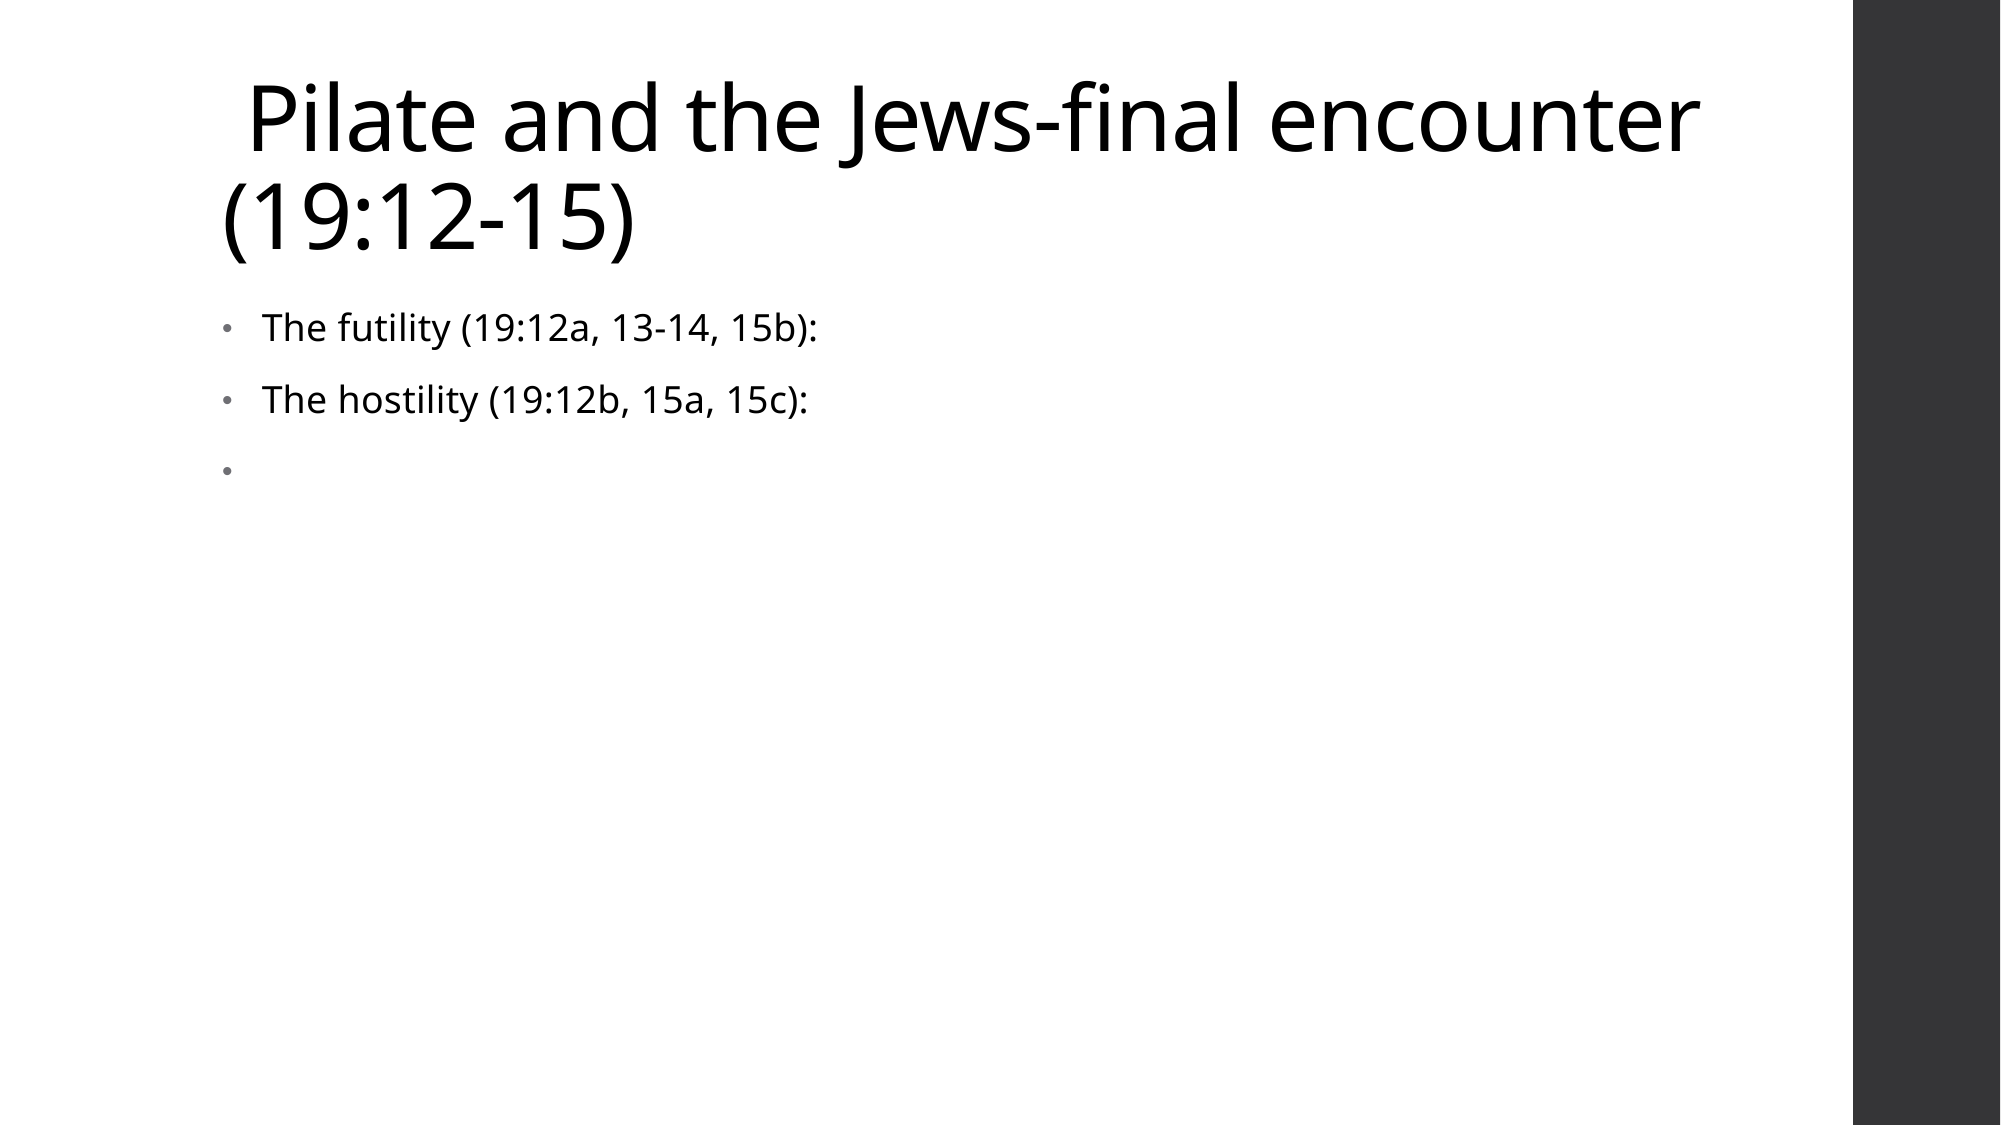

# Pilate and the Jews-final encounter (19:12-15)
 The futility (19:12a, 13-14, 15b):
 The hostility (19:12b, 15a, 15c):